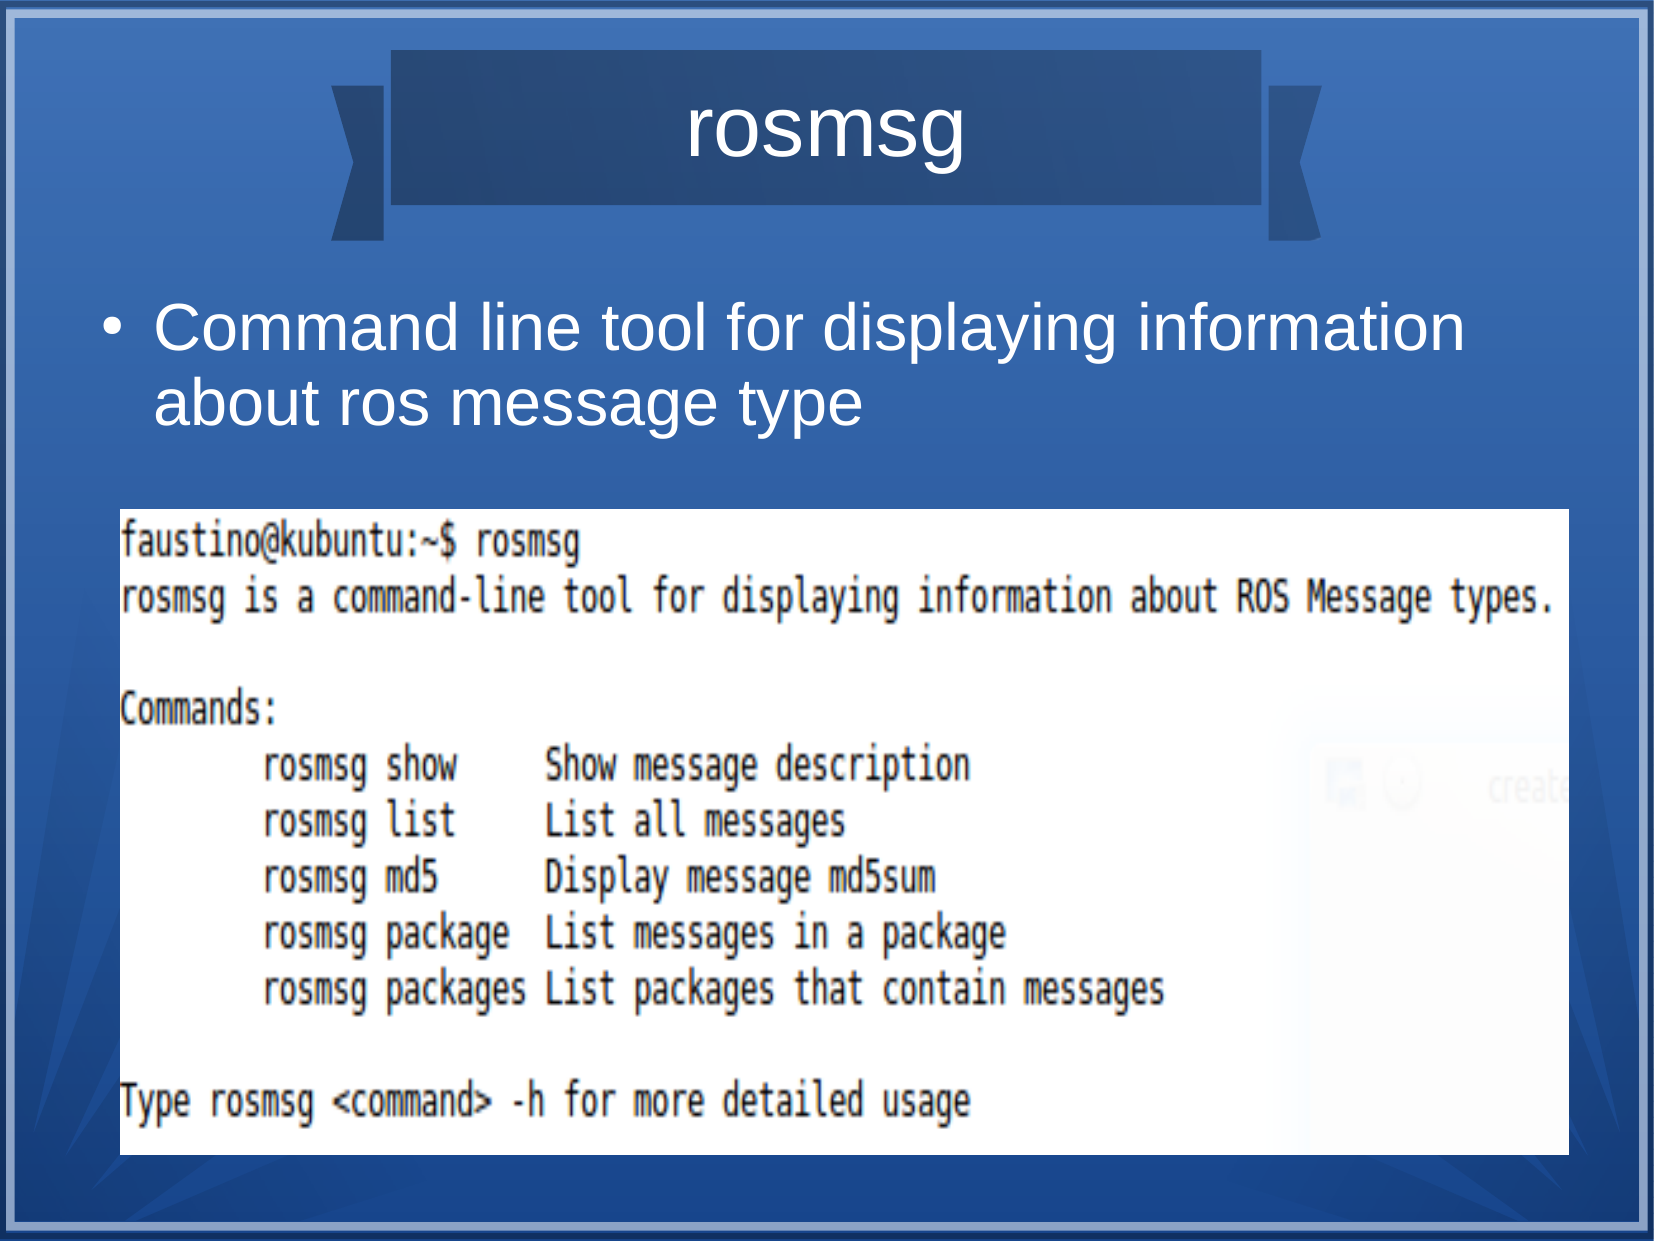

# rosmsg
Command line tool for displaying information about ros message type